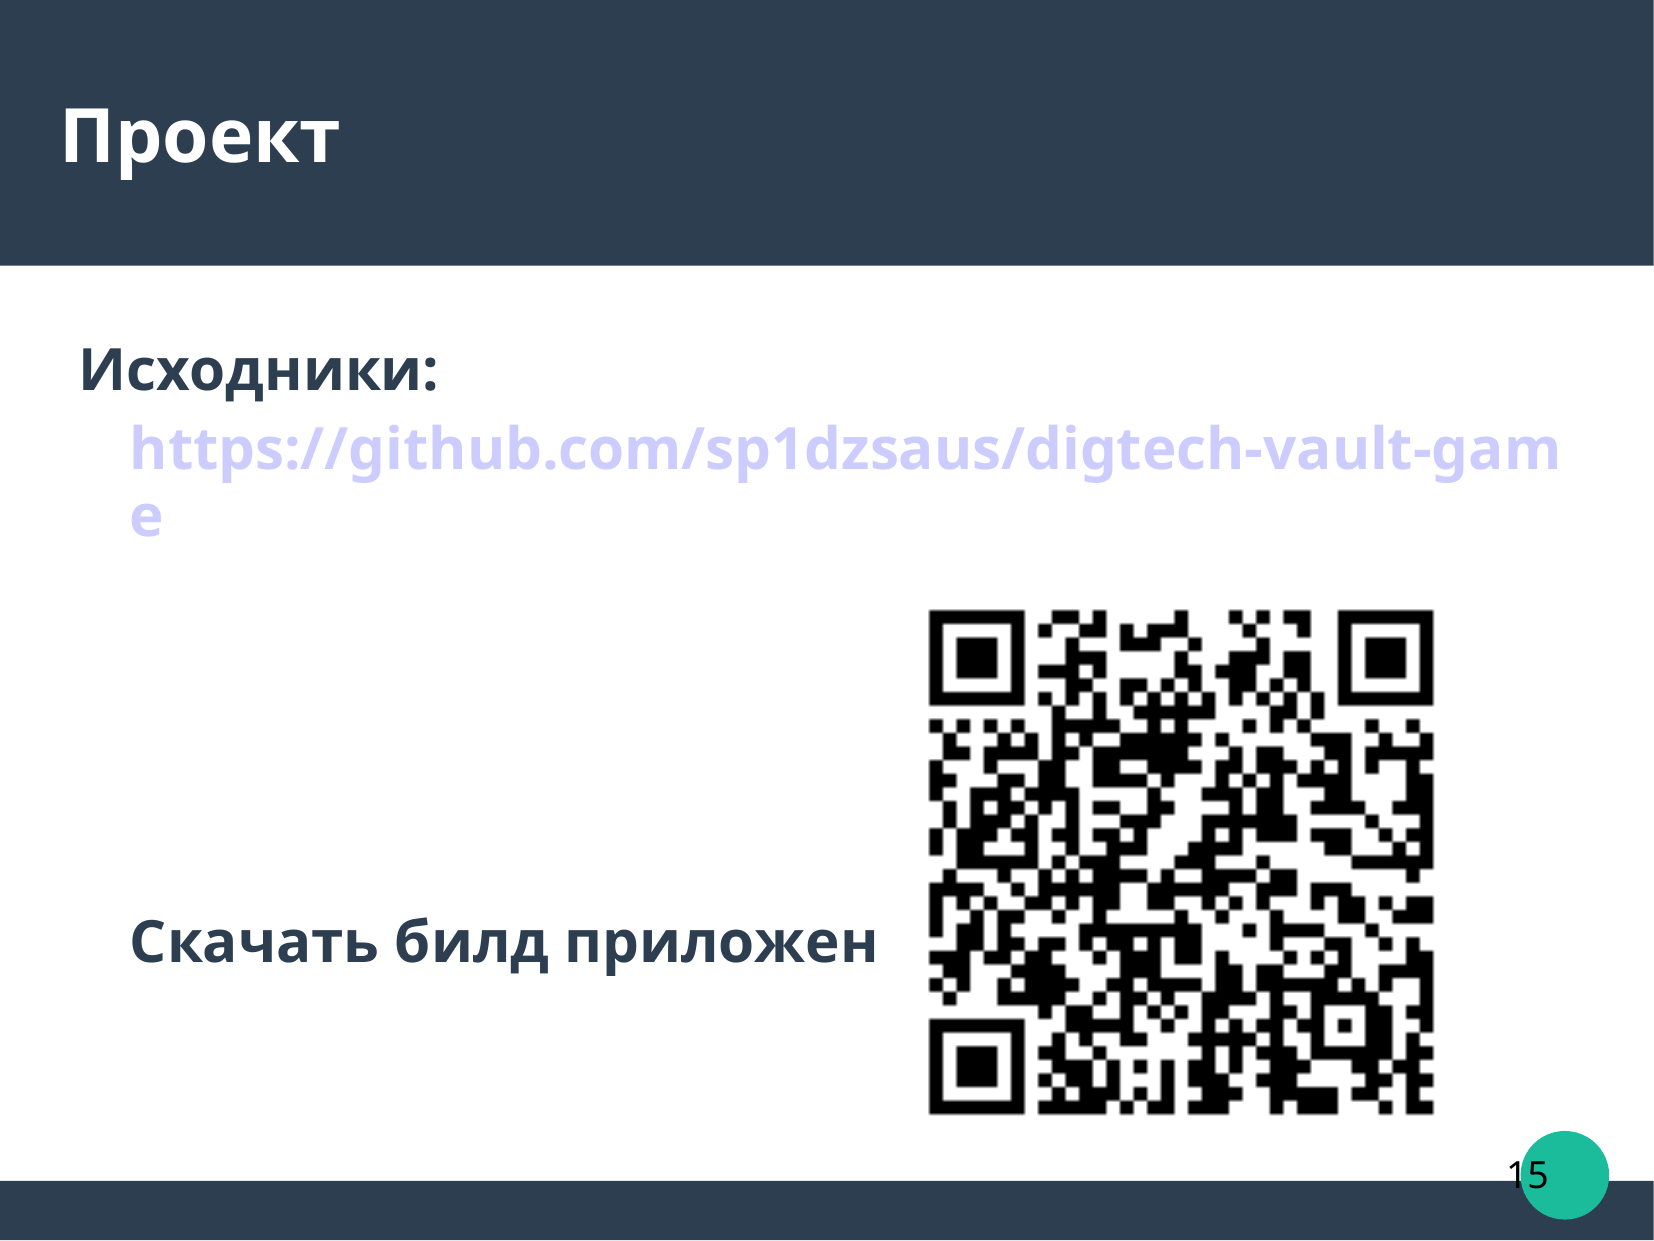

# Проект
Исходники: https://github.com/sp1dzsaus/digtech-vault-game
Скачать билд приложения:
15